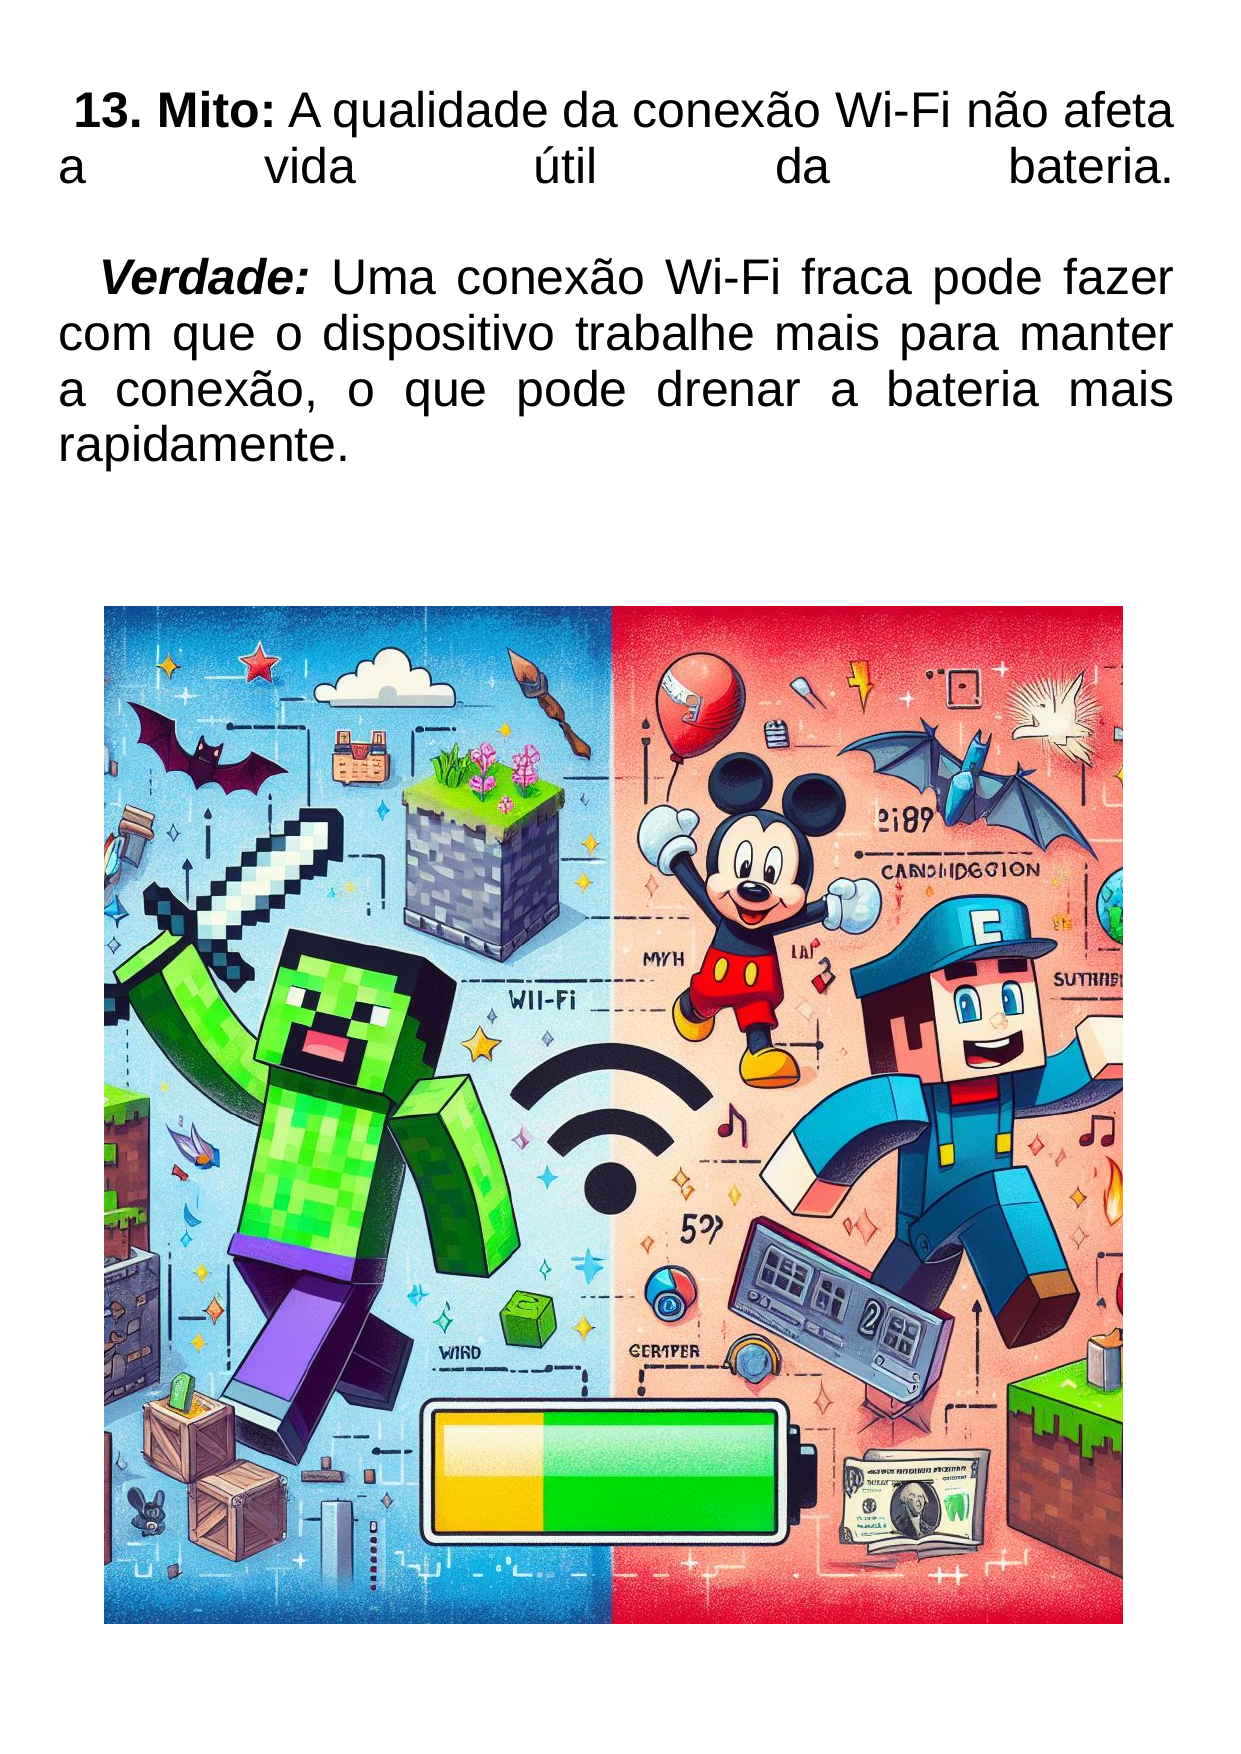

# 13. Mito: A qualidade da conexão Wi-Fi não afeta a vida útil da bateria. Verdade: Uma conexão Wi-Fi fraca pode fazer com que o dispositivo trabalhe mais para manter a conexão, o que pode drenar a bateria mais rapidamente.